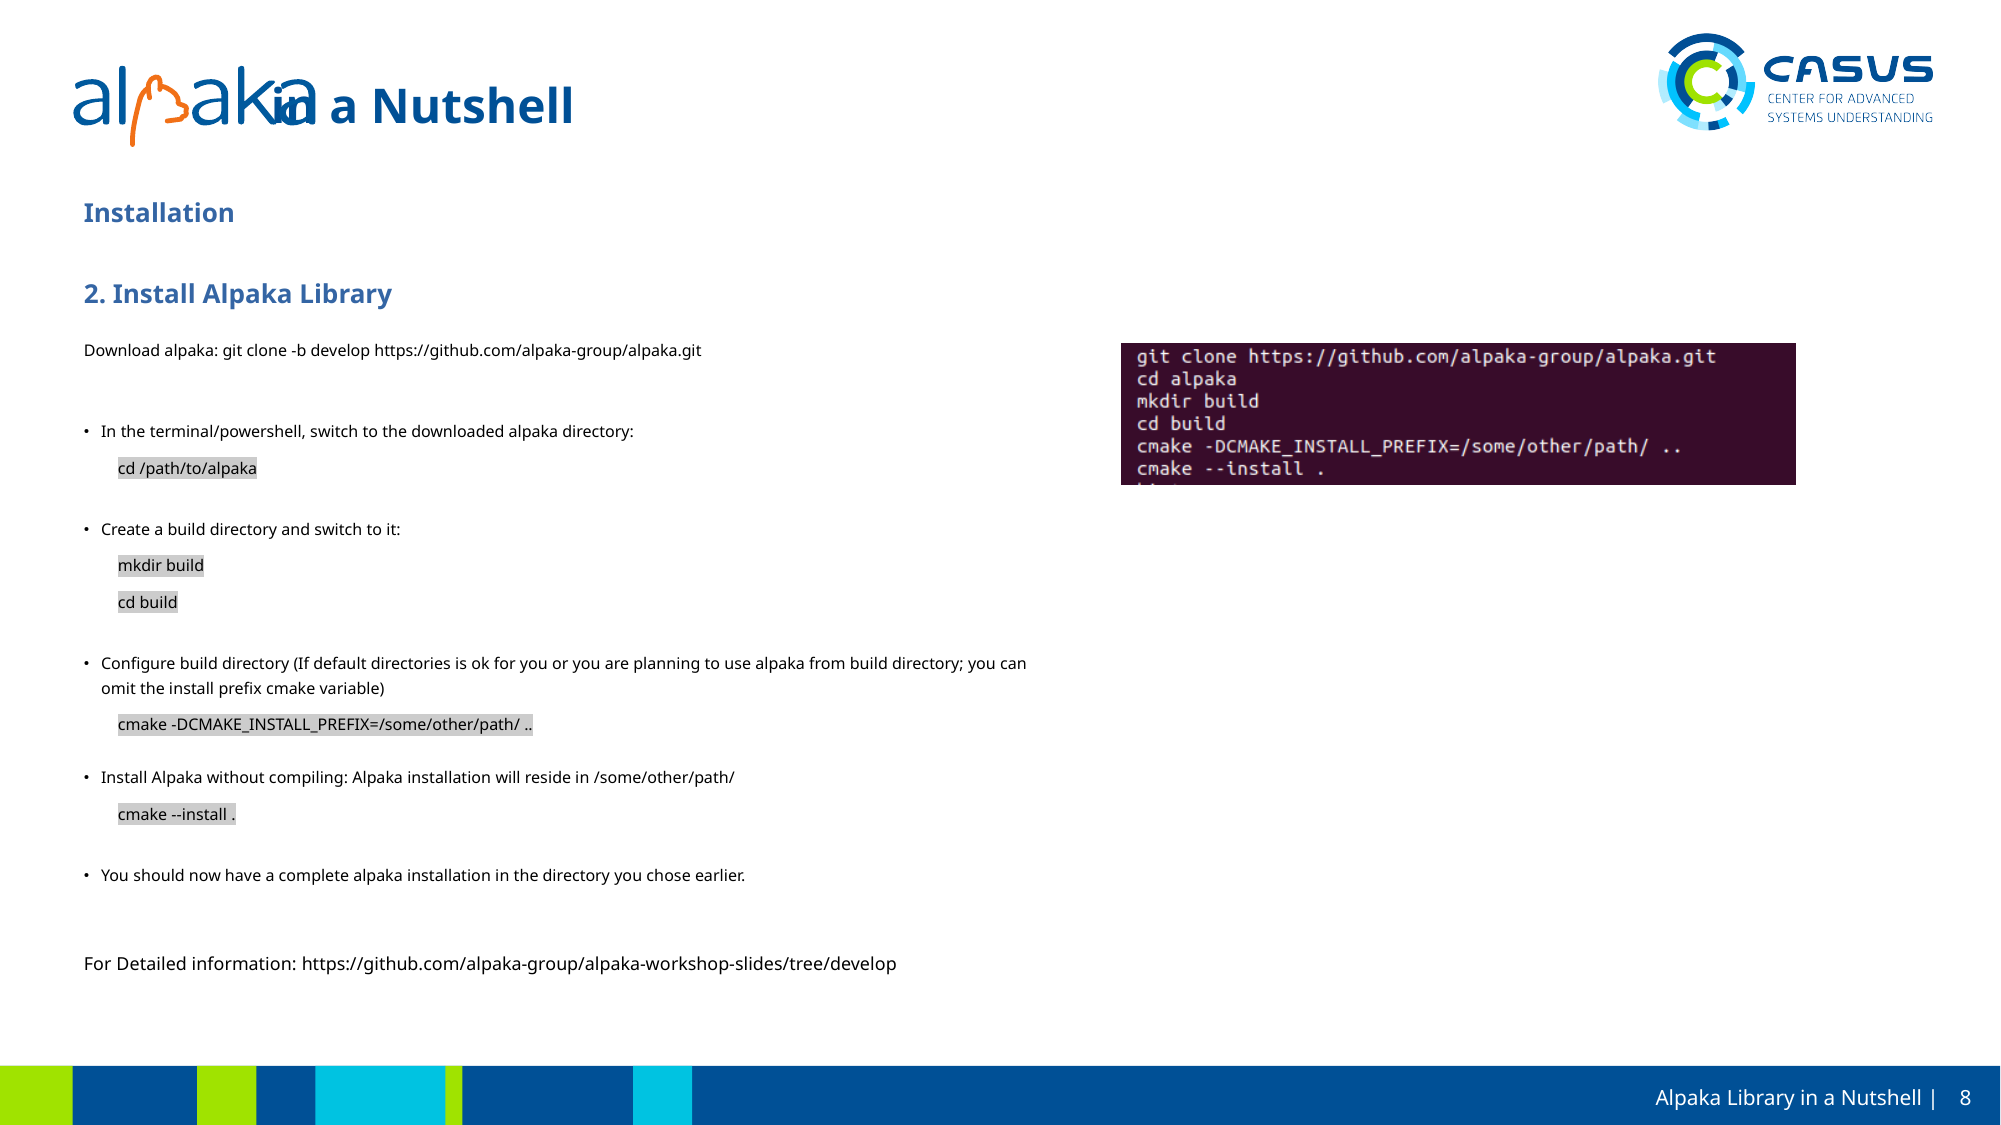

# in a Nutshell
Installation
2. Install Alpaka Library
Download alpaka: git clone -b develop https://github.com/alpaka-group/alpaka.git
In the terminal/powershell, switch to the downloaded alpaka directory:
cd /path/to/alpaka
Create a build directory and switch to it:
mkdir build
cd build
Configure build directory (If default directories is ok for you or you are planning to use alpaka from build directory; you can omit the install prefix cmake variable)
cmake -DCMAKE_INSTALL_PREFIX=/some/other/path/ ..
Install Alpaka without compiling: Alpaka installation will reside in /some/other/path/
cmake --install .
You should now have a complete alpaka installation in the directory you chose earlier.
For Detailed information: https://github.com/alpaka-group/alpaka-workshop-slides/tree/develop
Alpaka Library in a Nutshell
8